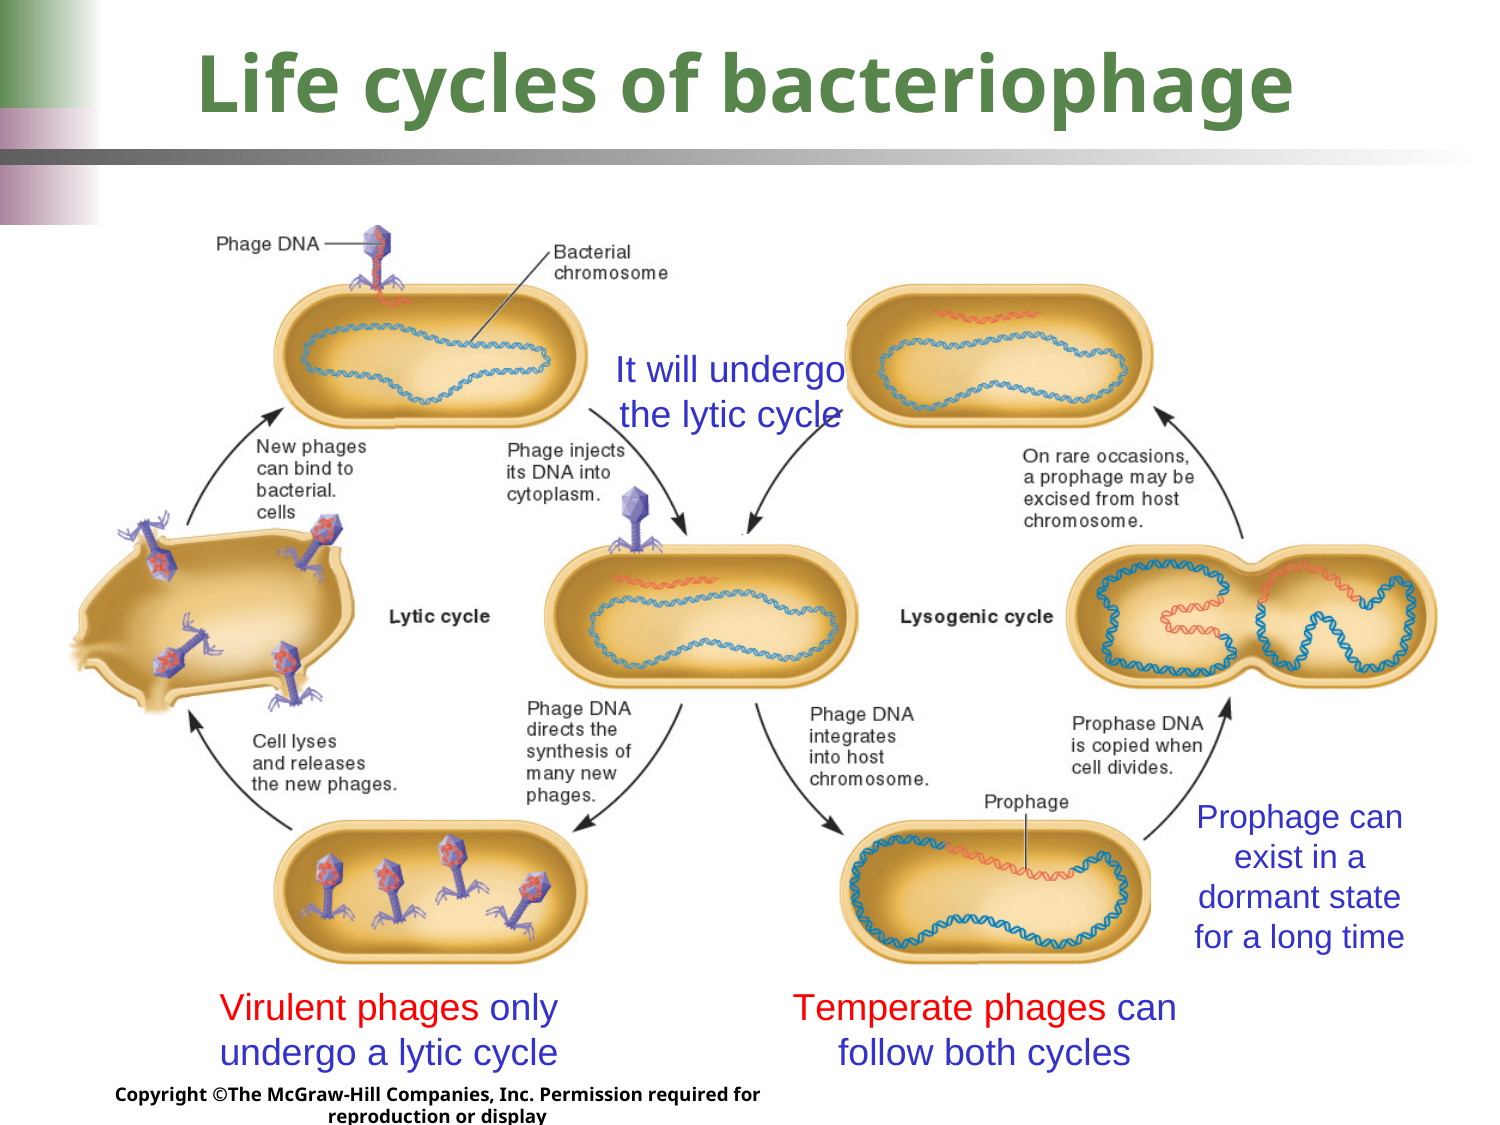

# Life cycles of bacteriophage
It will undergo the lytic cycle
Prophage can exist in a dormant state for a long time
Virulent phages only undergo a lytic cycle
Temperate phages can follow both cycles
Copyright ©The McGraw-Hill Companies, Inc. Permission required for reproduction or display